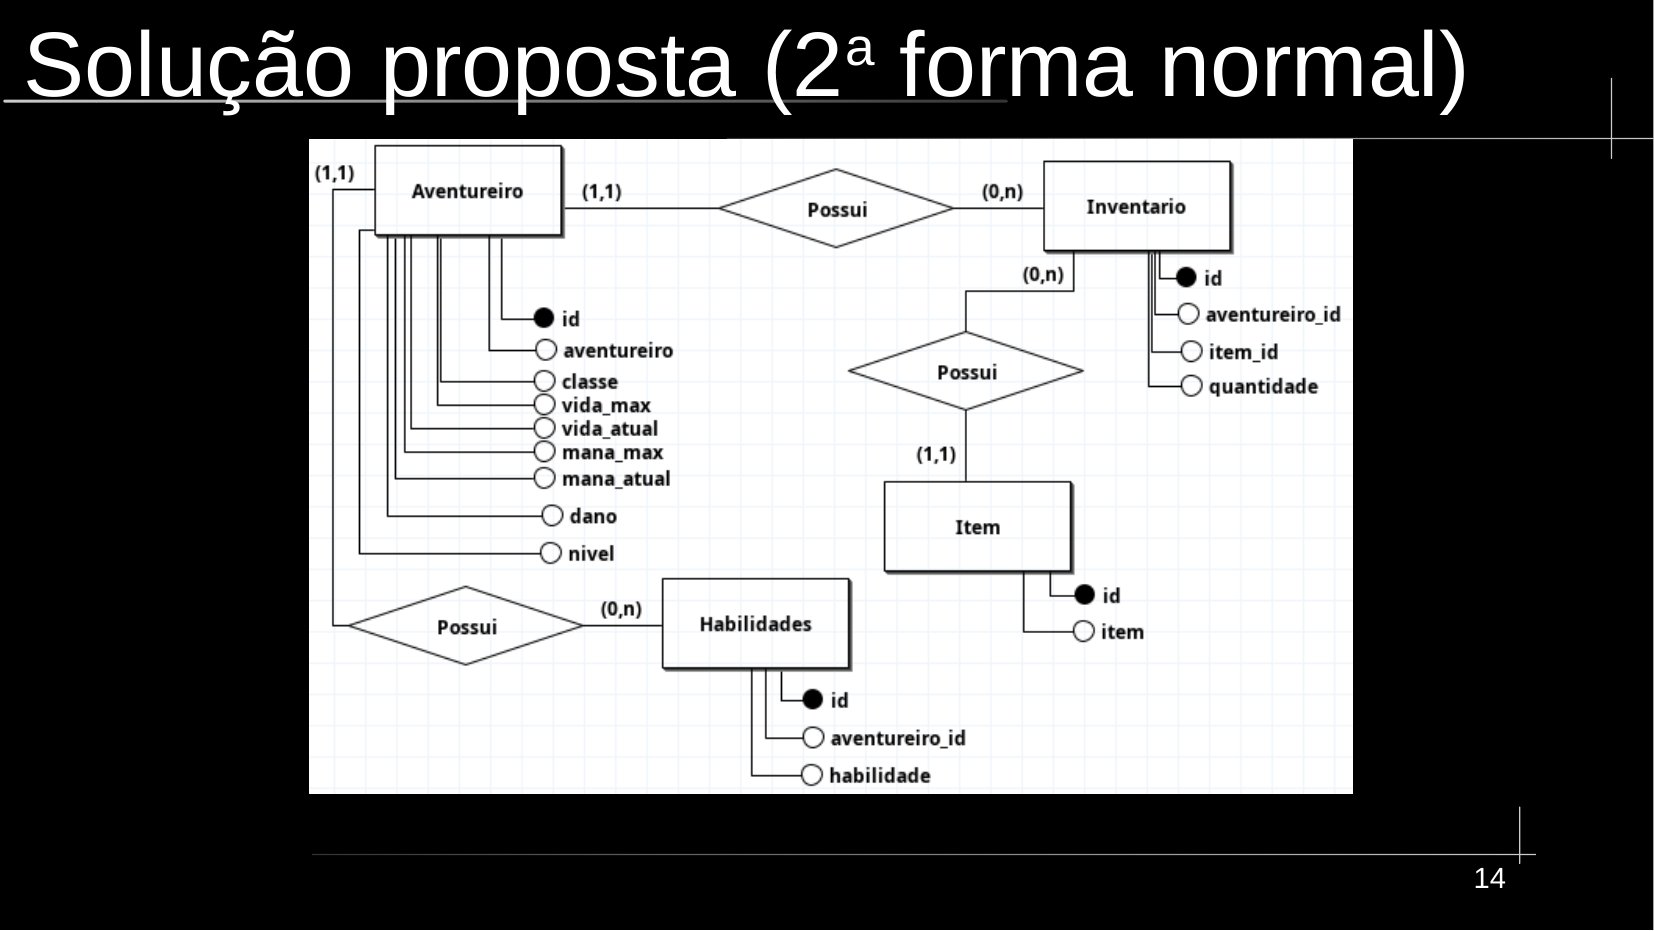

# Solução proposta (2a forma normal)
14